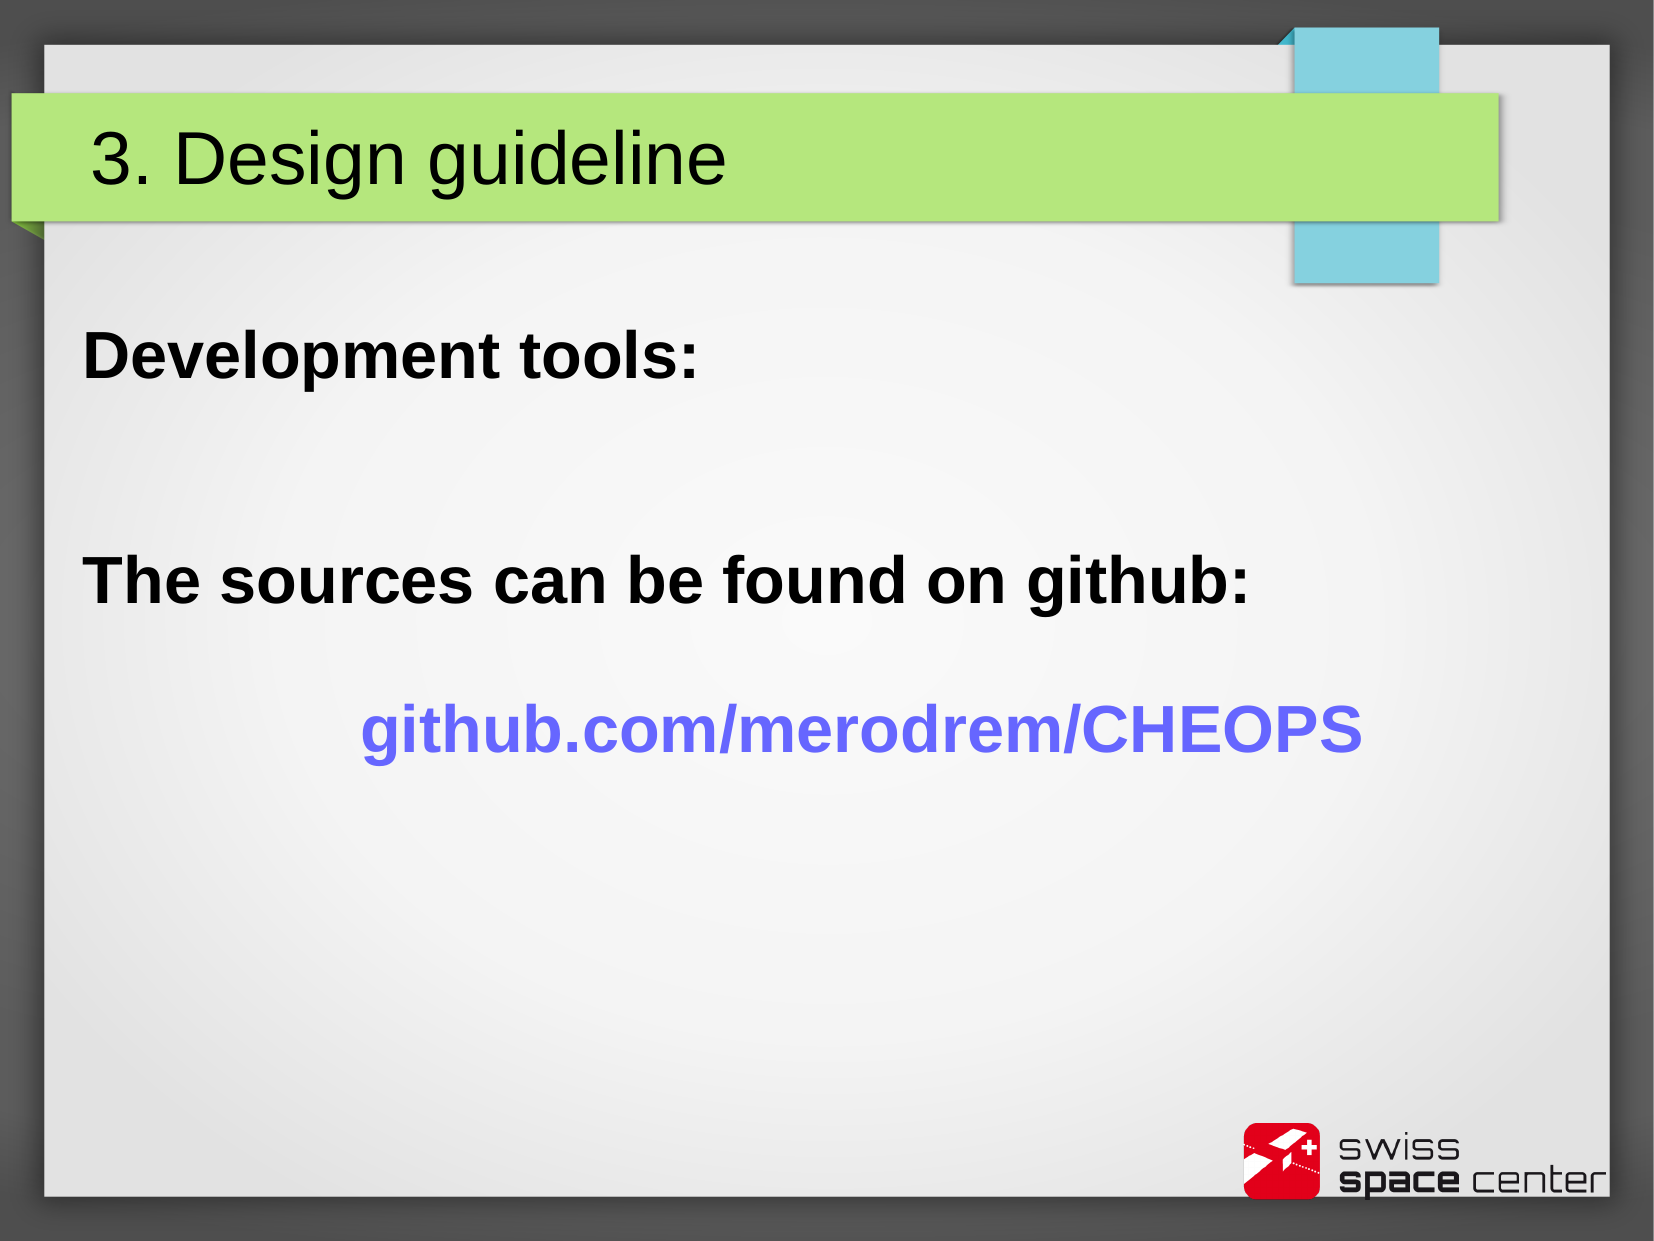

# 3. Design guideline
Development tools:
The sources can be found on github:
github.com/merodrem/CHEOPS